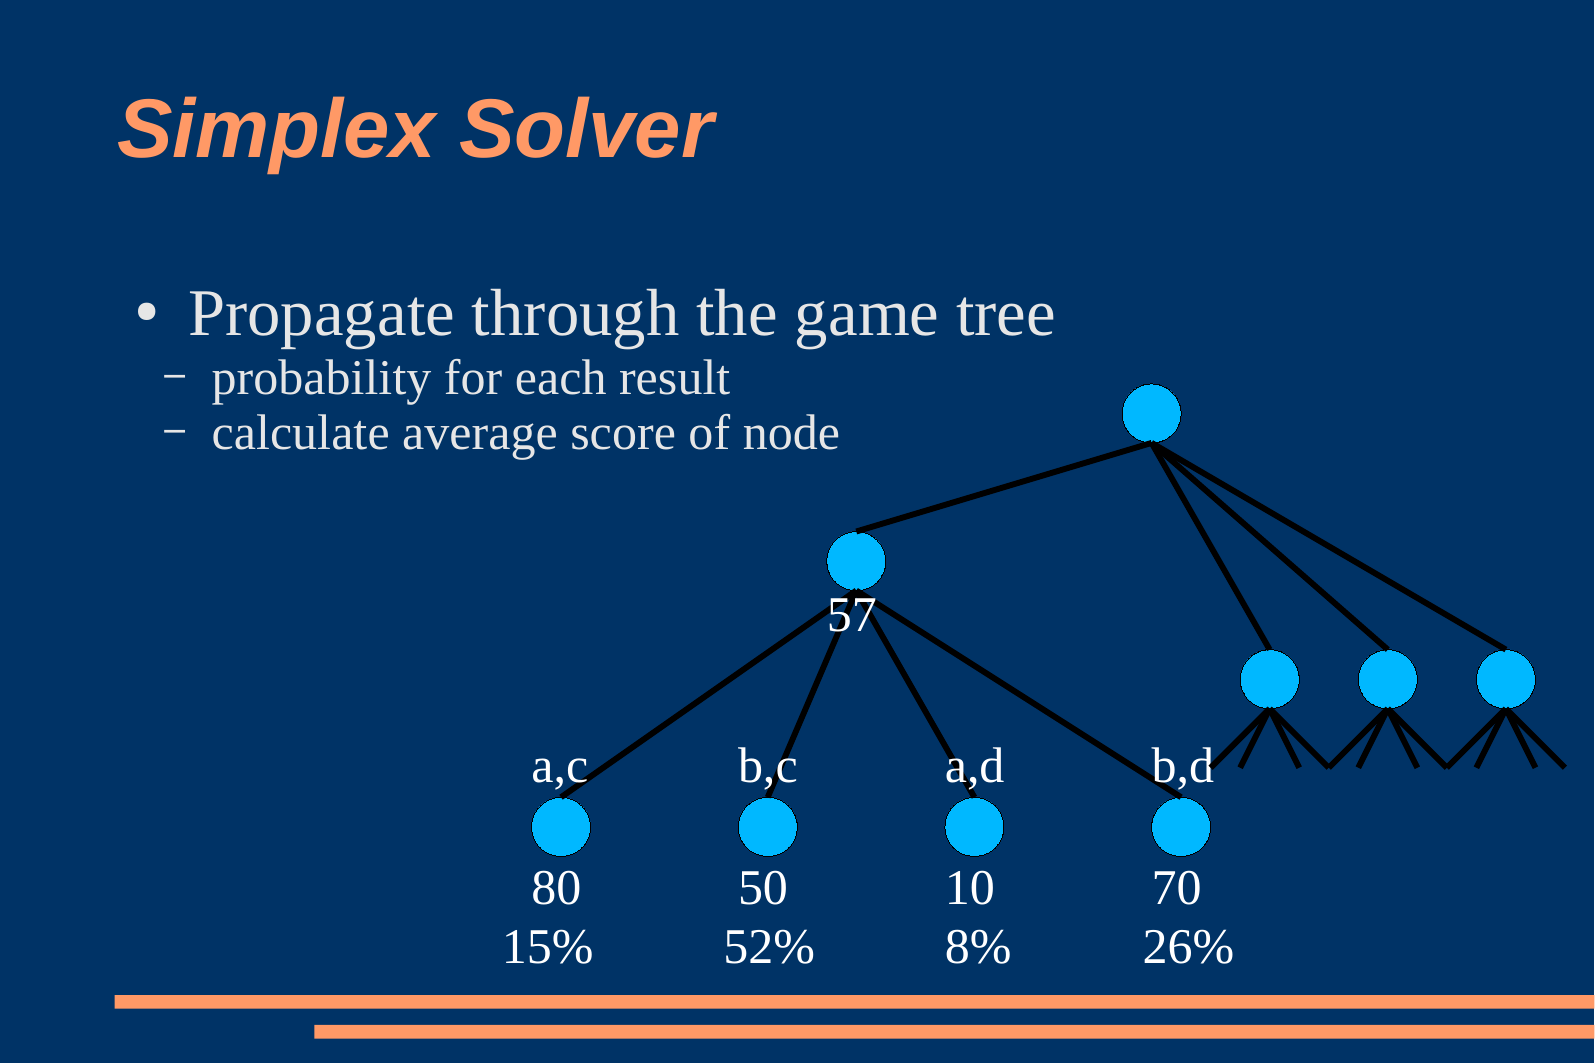

# Simplex Solver
Propagate through the game tree
probability for each result
calculate average score of node
57
a,c
b,c
a,d
b,d
80
50
10
70
15%		52%		8%	 	 26%